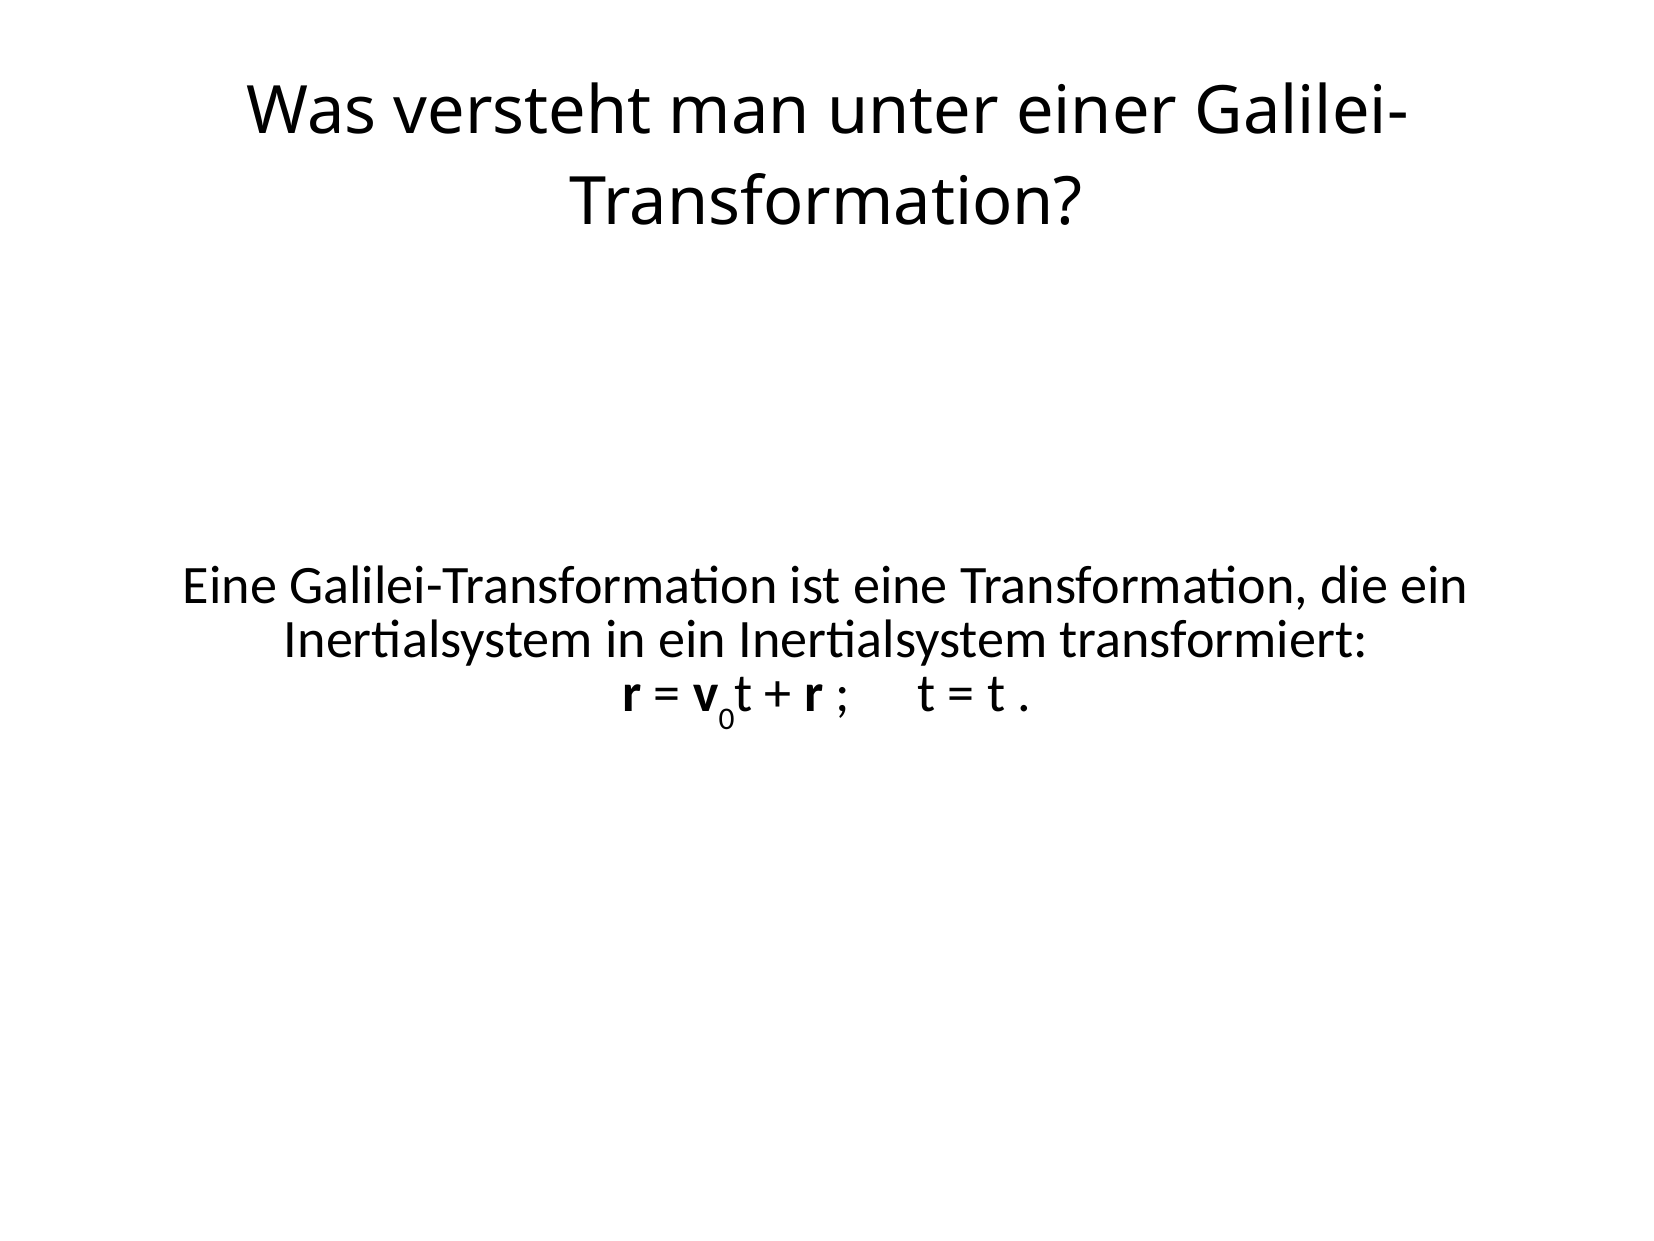

# Was versteht man unter einer Galilei-Transformation?
Eine Galilei-Transformation ist eine Transformation, die ein Inertialsystem in ein Inertialsystem transformiert:
r = v0t + r ;	t = t .